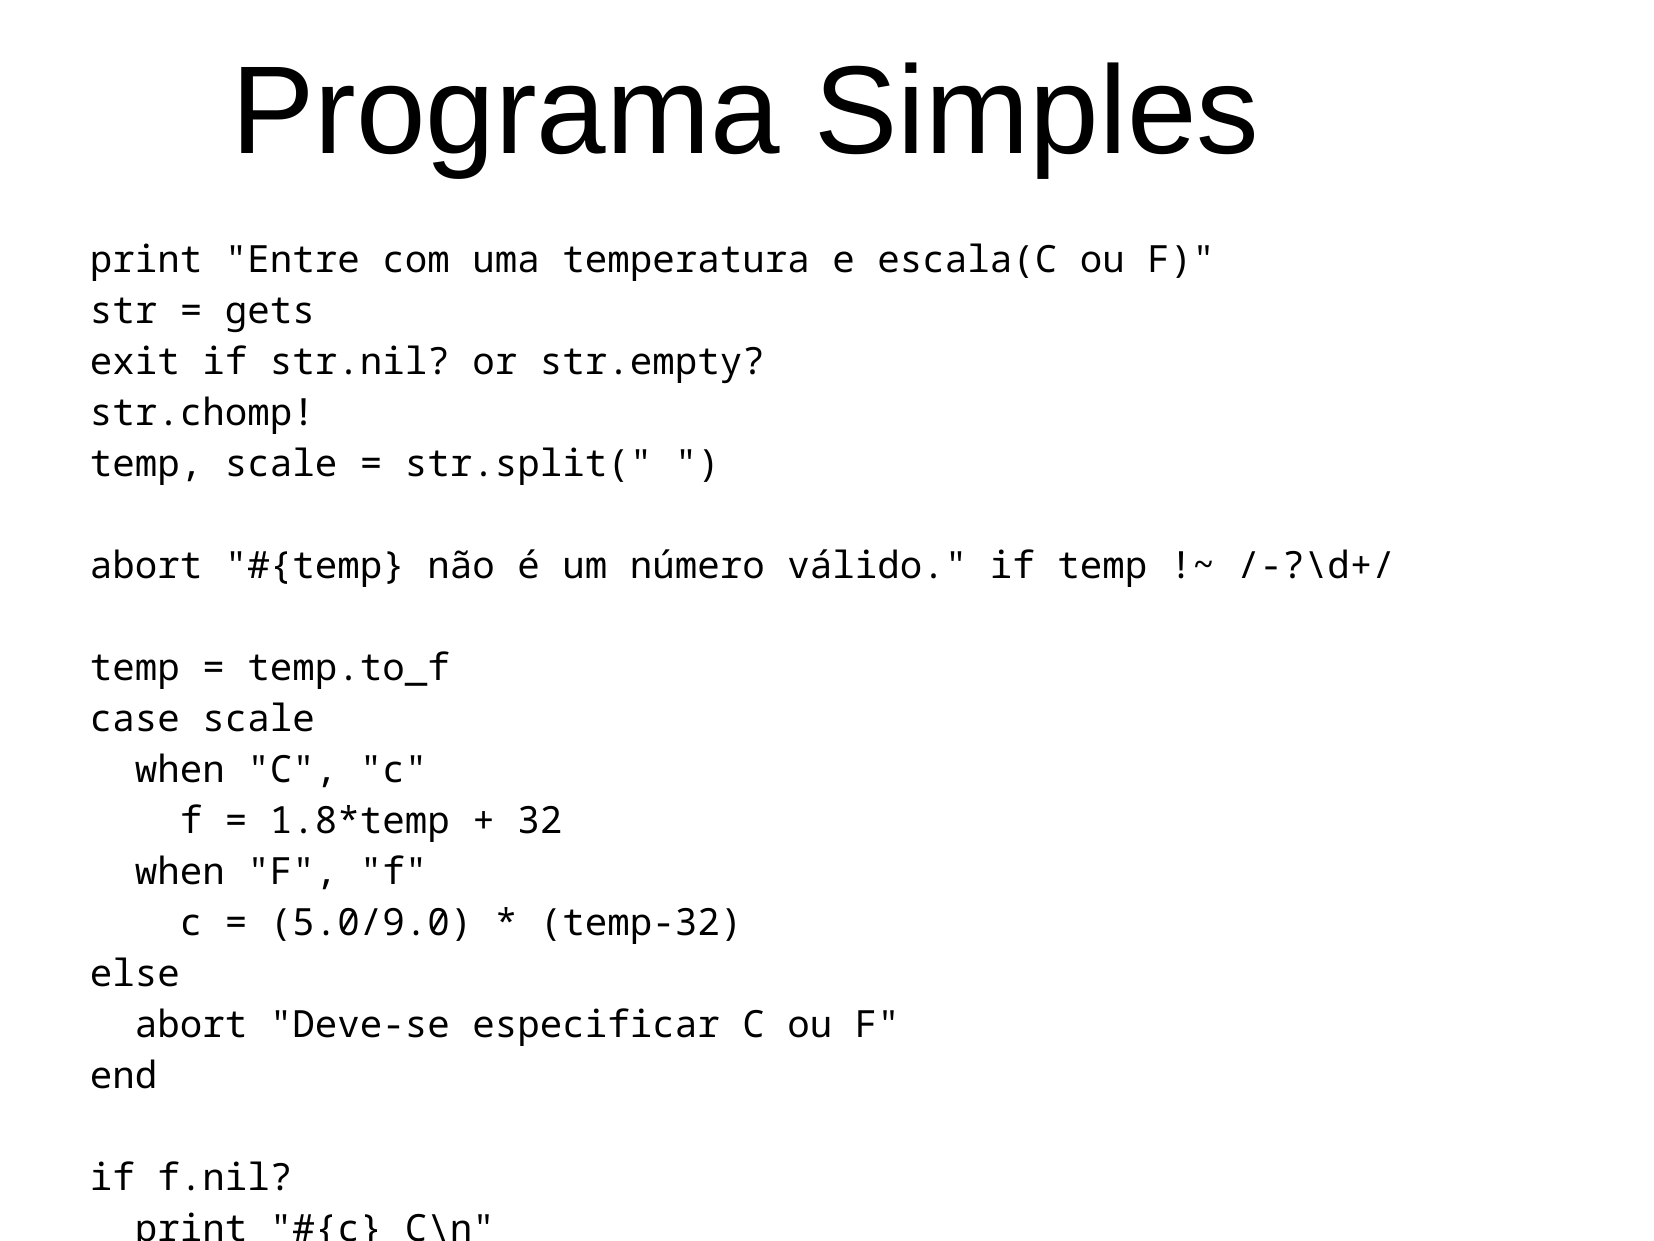

Programa Simples
print "Entre com uma temperatura e escala(C ou F)"
str = gets
exit if str.nil? or str.empty?
str.chomp!
temp, scale = str.split(" ")
abort "#{temp} não é um número válido." if temp !~ /-?\d+/
temp = temp.to_f
case scale
 when "C", "c"
 f = 1.8*temp + 32
 when "F", "f"
 c = (5.0/9.0) * (temp-32)
else
 abort "Deve-se especificar C ou F"
end
if f.nil?
 print "#{c} C\n"
else
 print "#{f} F\n"
end